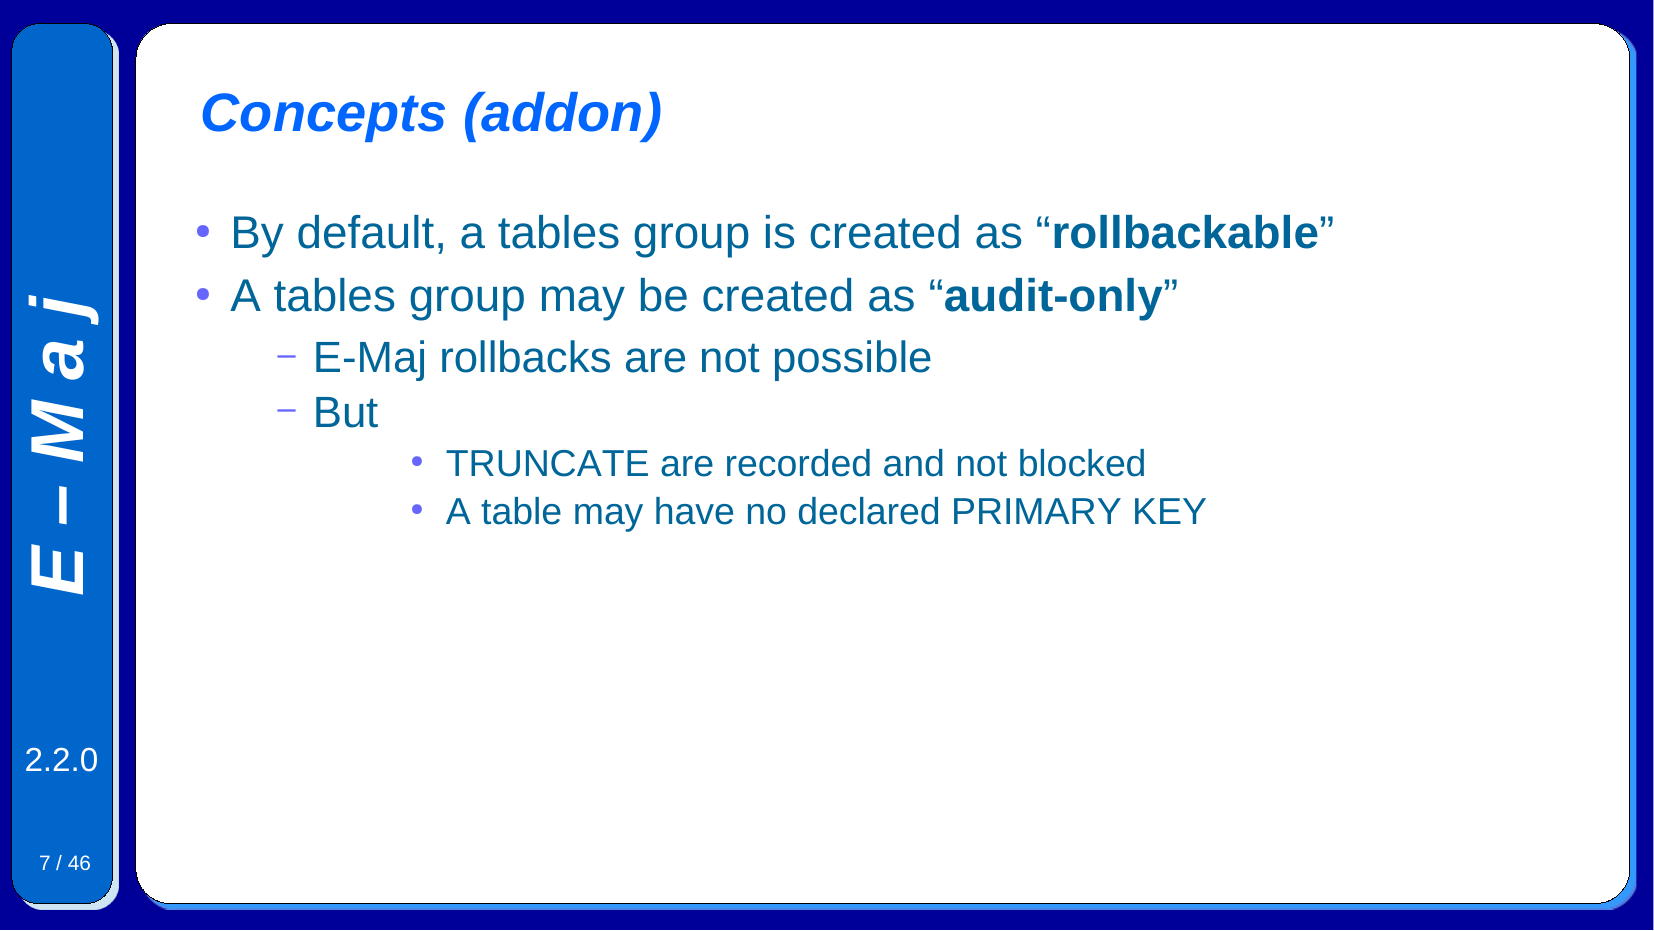

# Concepts (addon)
By default, a tables group is created as “rollbackable”
A tables group may be created as “audit-only”
E-Maj rollbacks are not possible
But
TRUNCATE are recorded and not blocked
A table may have no declared PRIMARY KEY